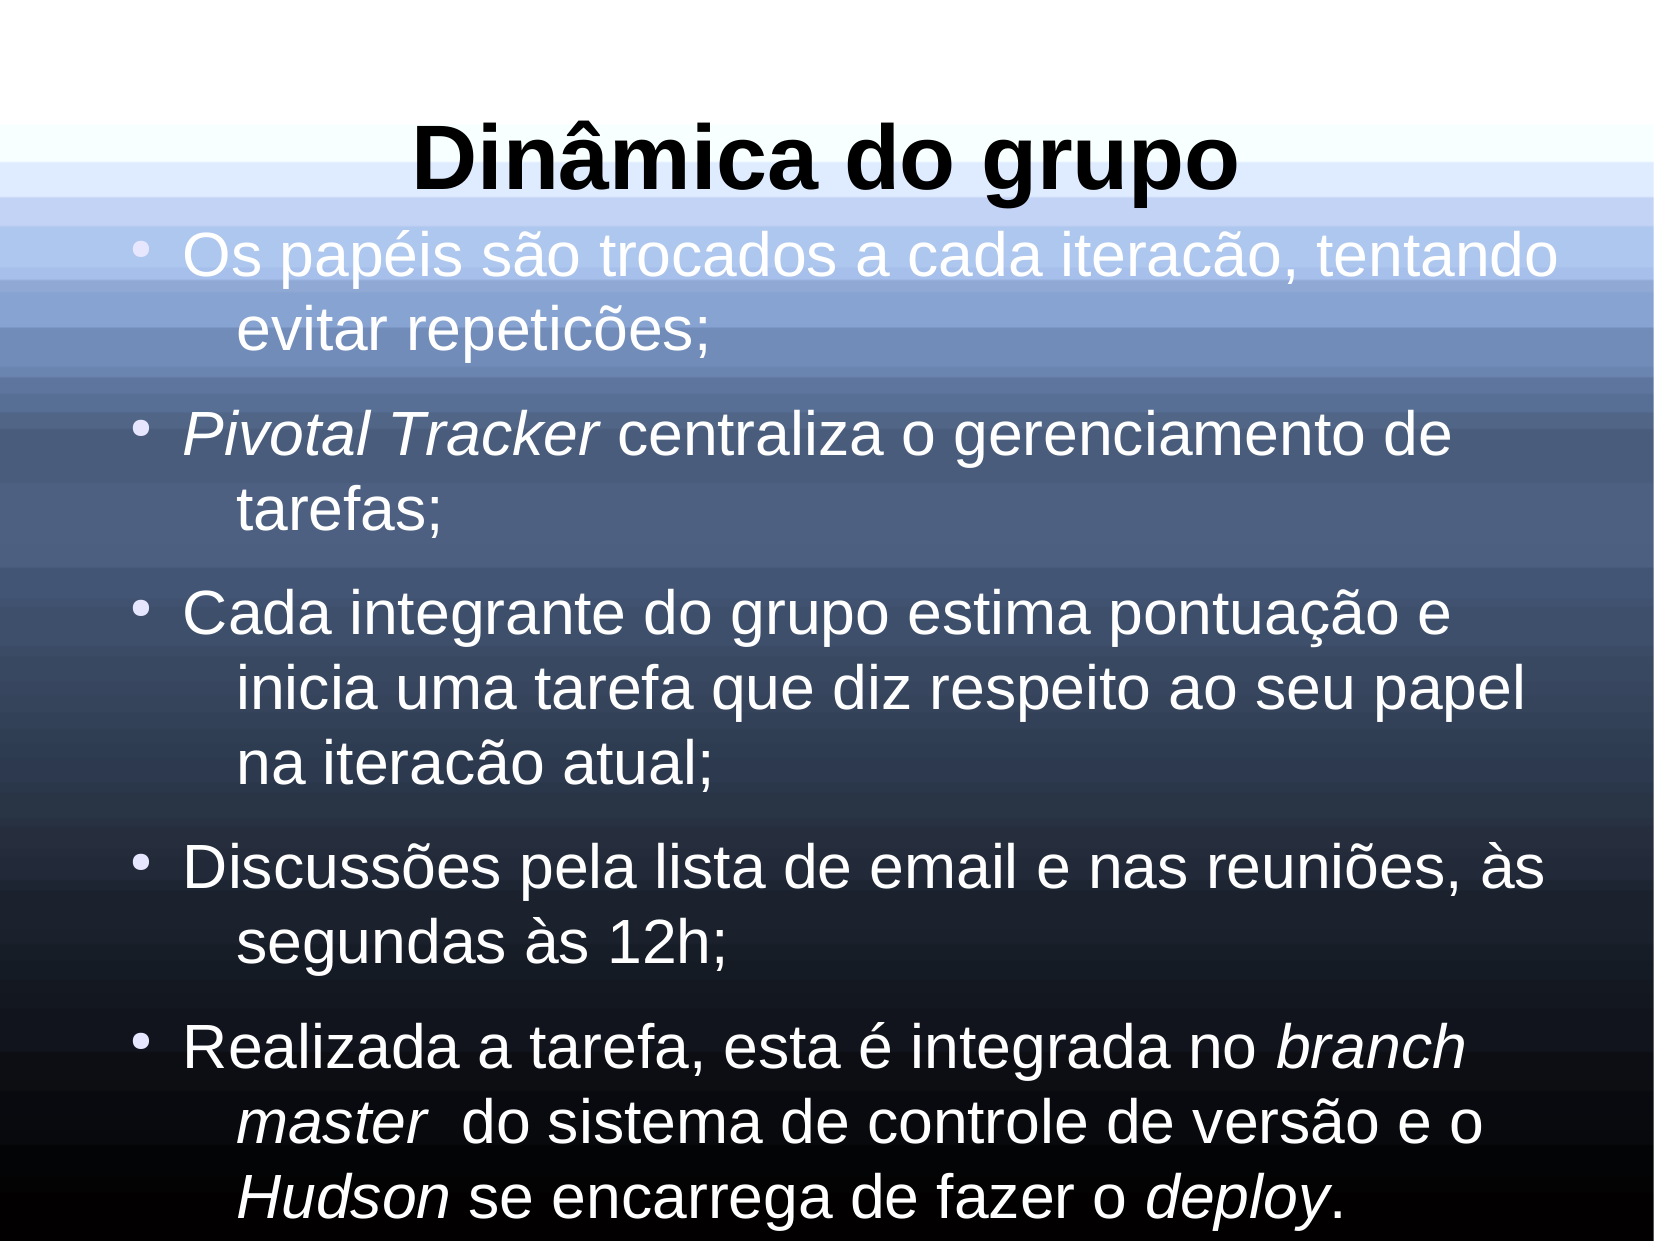

# Dinâmica do grupo
Os papéis são trocados a cada iteracão, tentando evitar repeticões;
Pivotal Tracker centraliza o gerenciamento de tarefas;
Cada integrante do grupo estima pontuação e inicia uma tarefa que diz respeito ao seu papel na iteracão atual;
Discussões pela lista de email e nas reuniões, às segundas às 12h;
Realizada a tarefa, esta é integrada no branch master do sistema de controle de versão e o Hudson se encarrega de fazer o deploy.